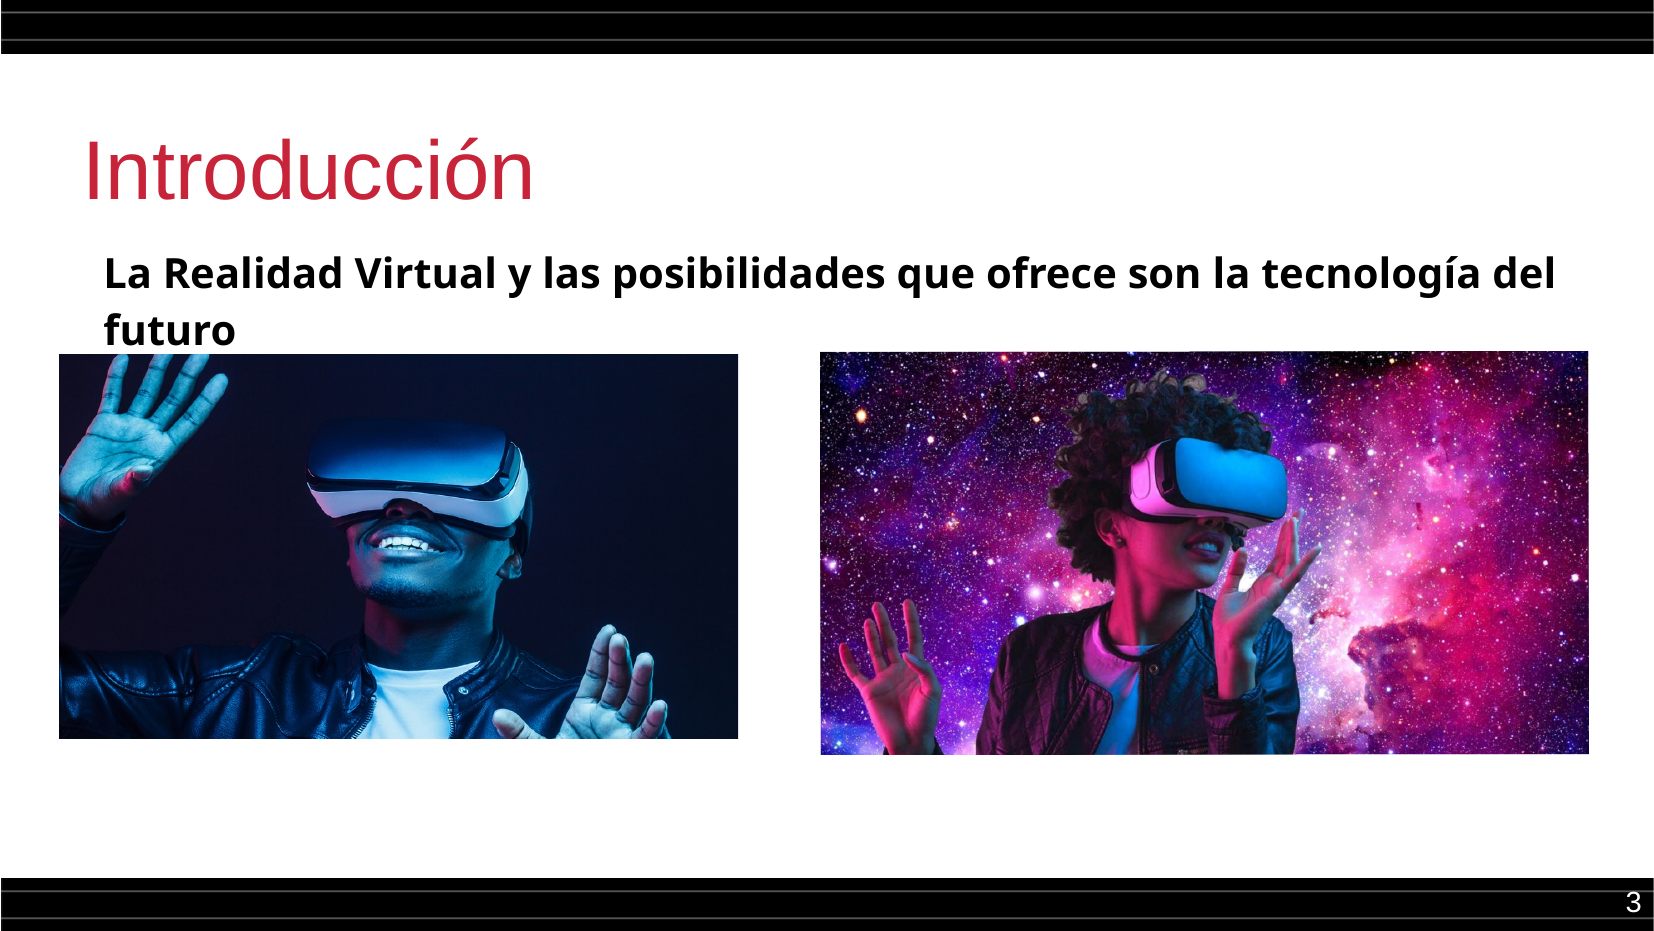

# Introducción
La Realidad Virtual y las posibilidades que ofrece son la tecnología del futuro